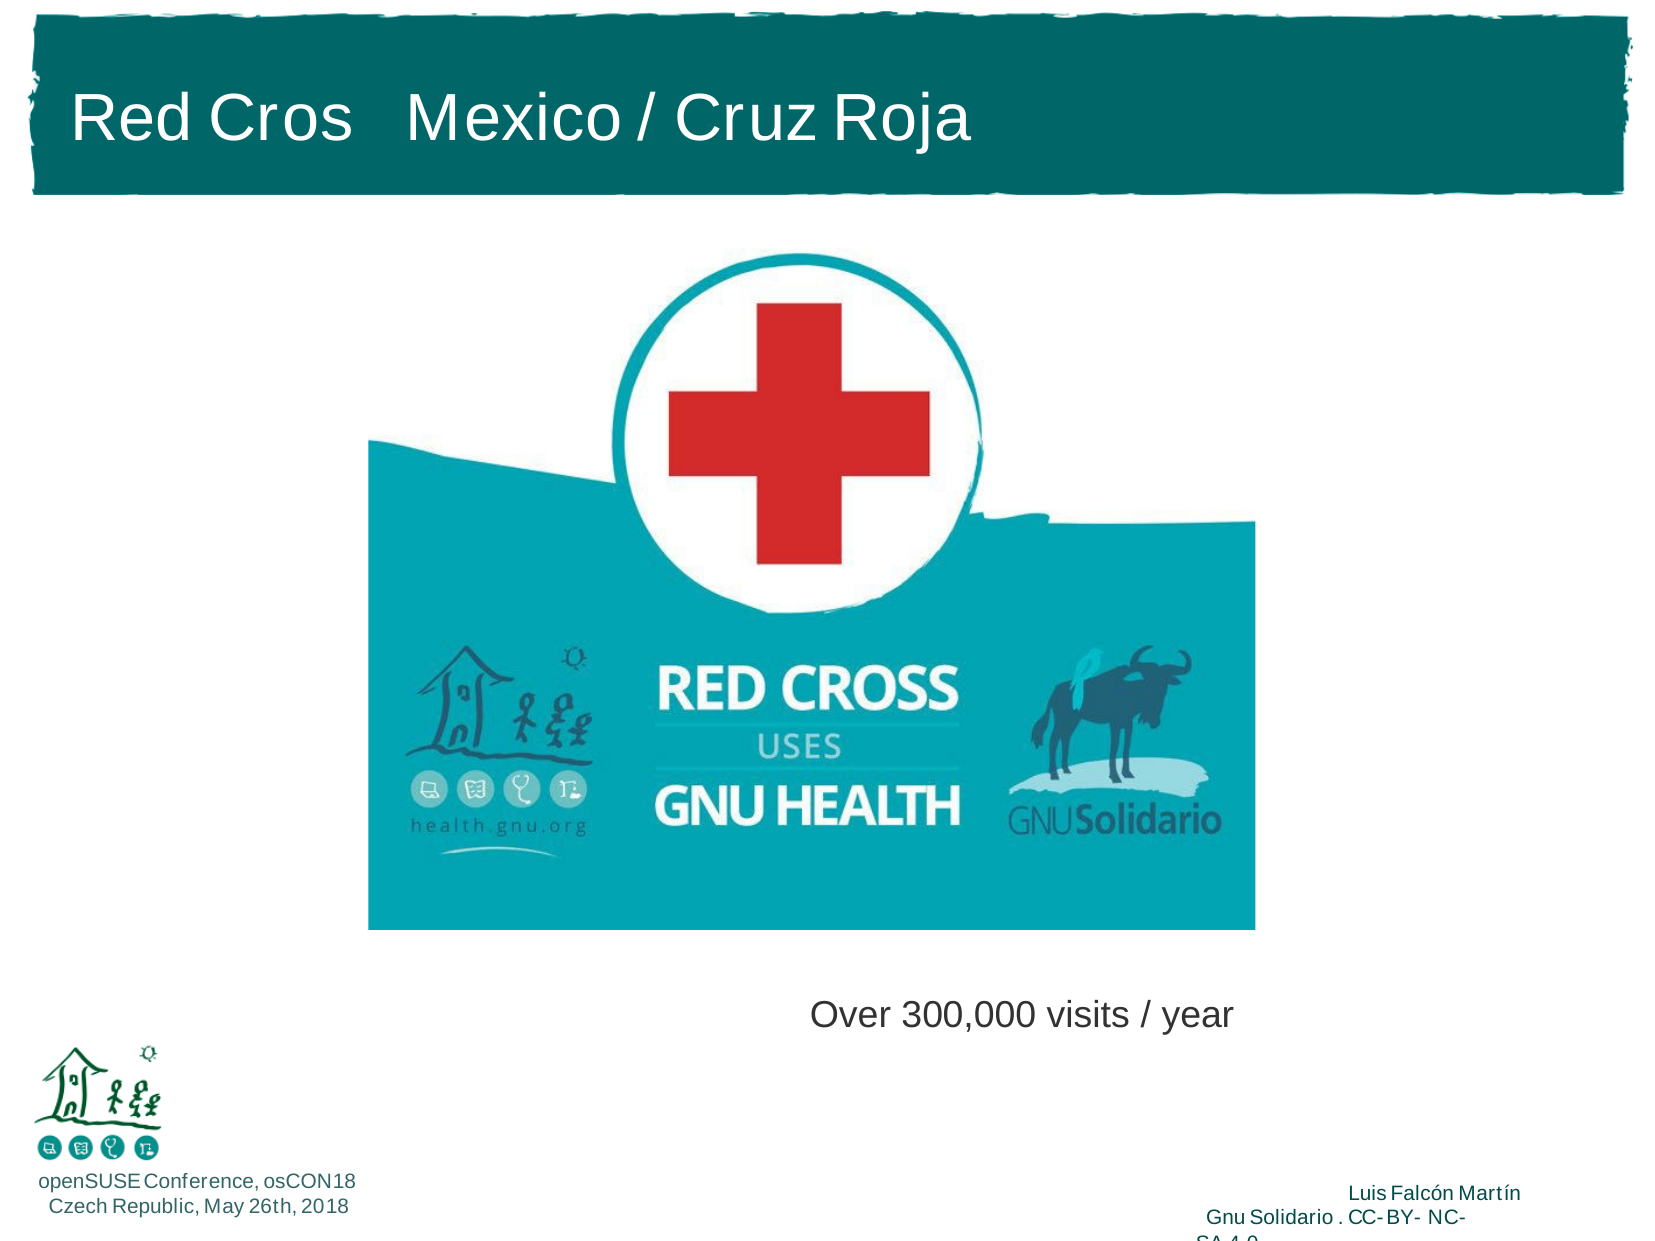

# RedCros Mexico/CruzRoja
Over 300,000 visits / year
openSUSEConference,osCON18 CzechRepublic,May26th,2018
LuisFalcónMartín GnuSolidario.CC-BY-NC-SA4.0